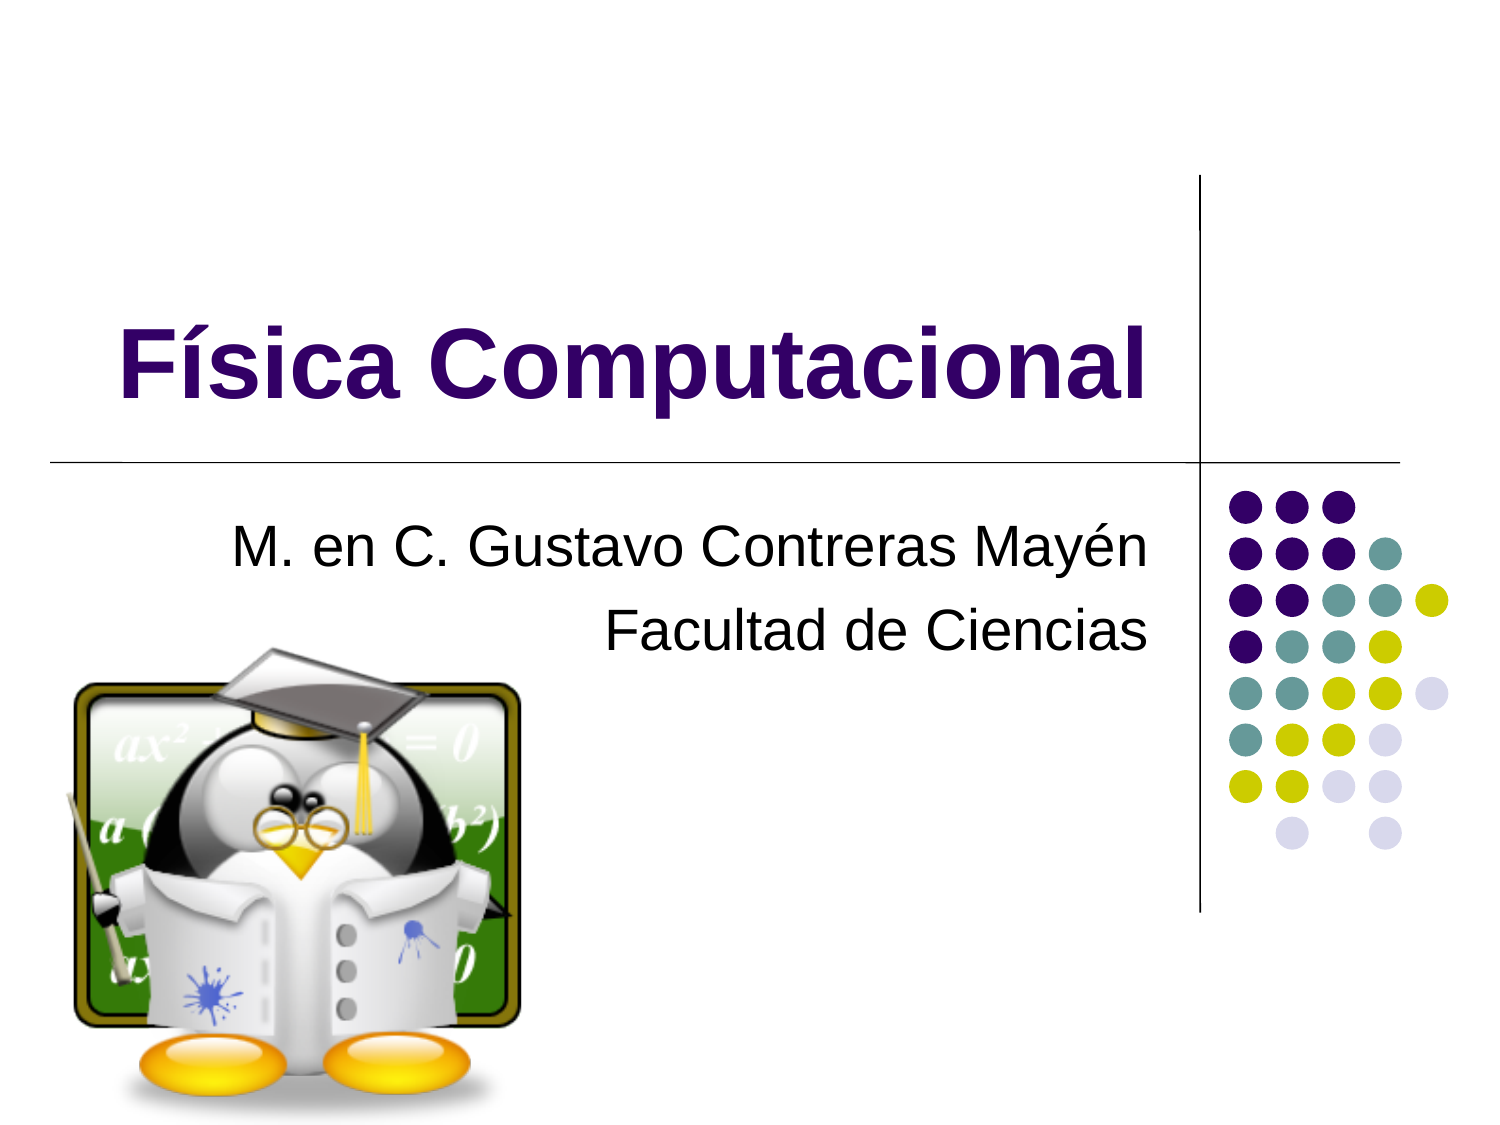

Física Computacional
M. en C. Gustavo Contreras Mayén
Facultad de Ciencias